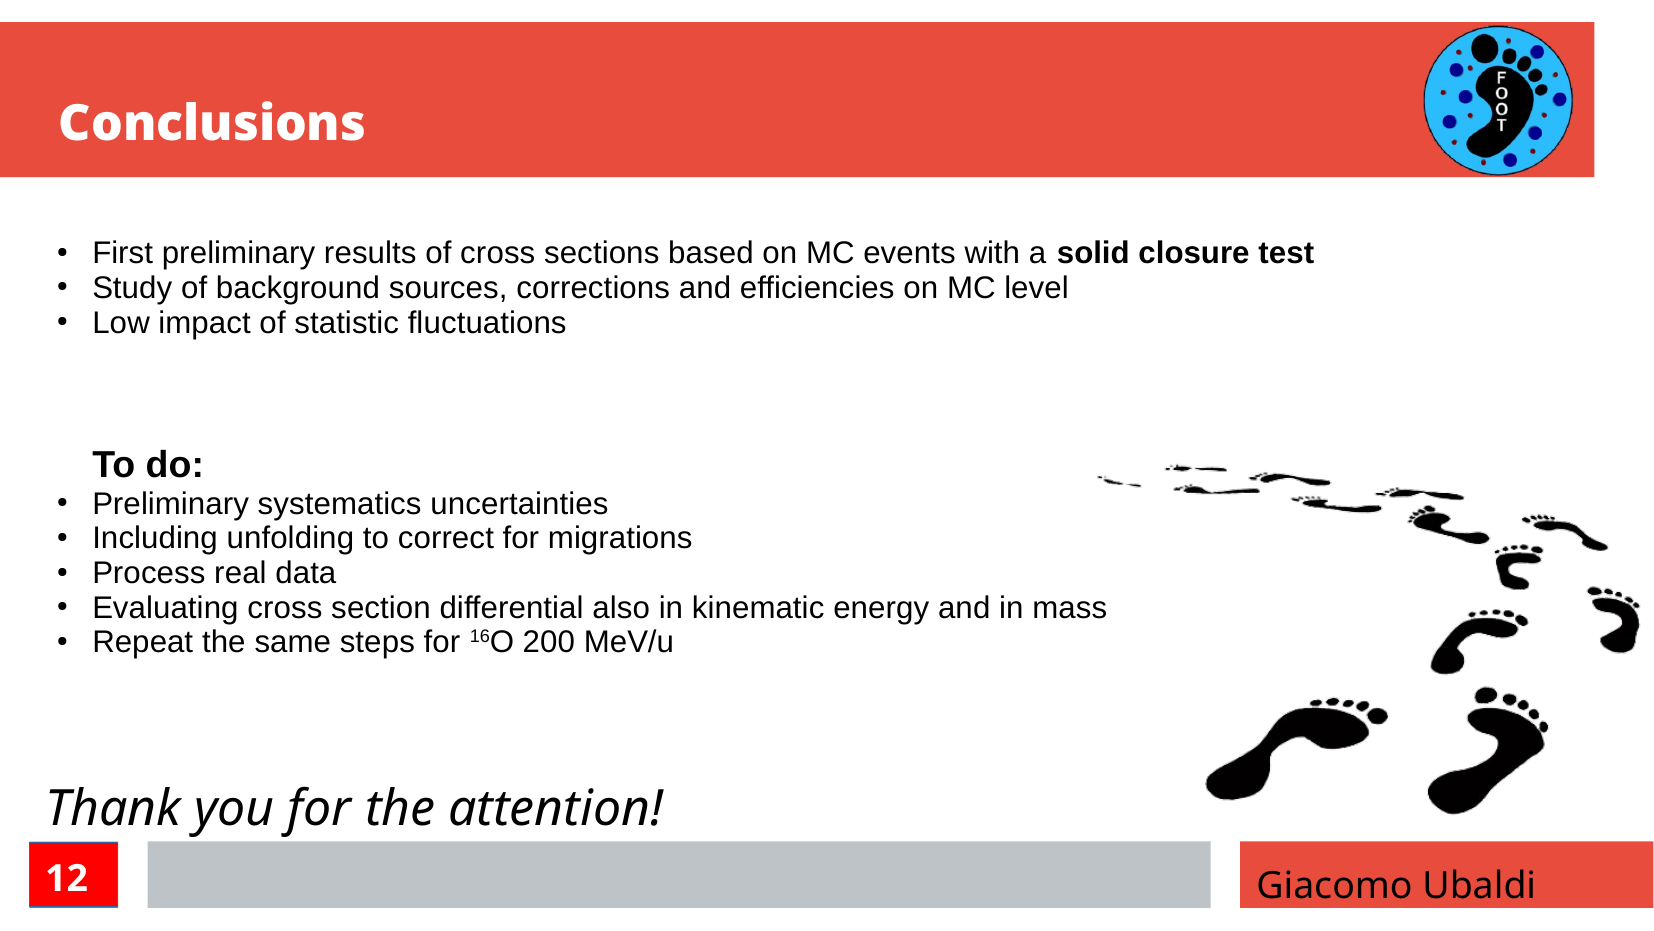

# Conclusions
First preliminary results of cross sections based on MC events with a solid closure test
Study of background sources, corrections and efficiencies on MC level
Low impact of statistic fluctuations
To do:
Preliminary systematics uncertainties
Including unfolding to correct for migrations
Process real data
Evaluating cross section differential also in kinematic energy and in mass
Repeat the same steps for 16O 200 MeV/u
Thank you for the attention!
19
12
Giacomo Ubaldi